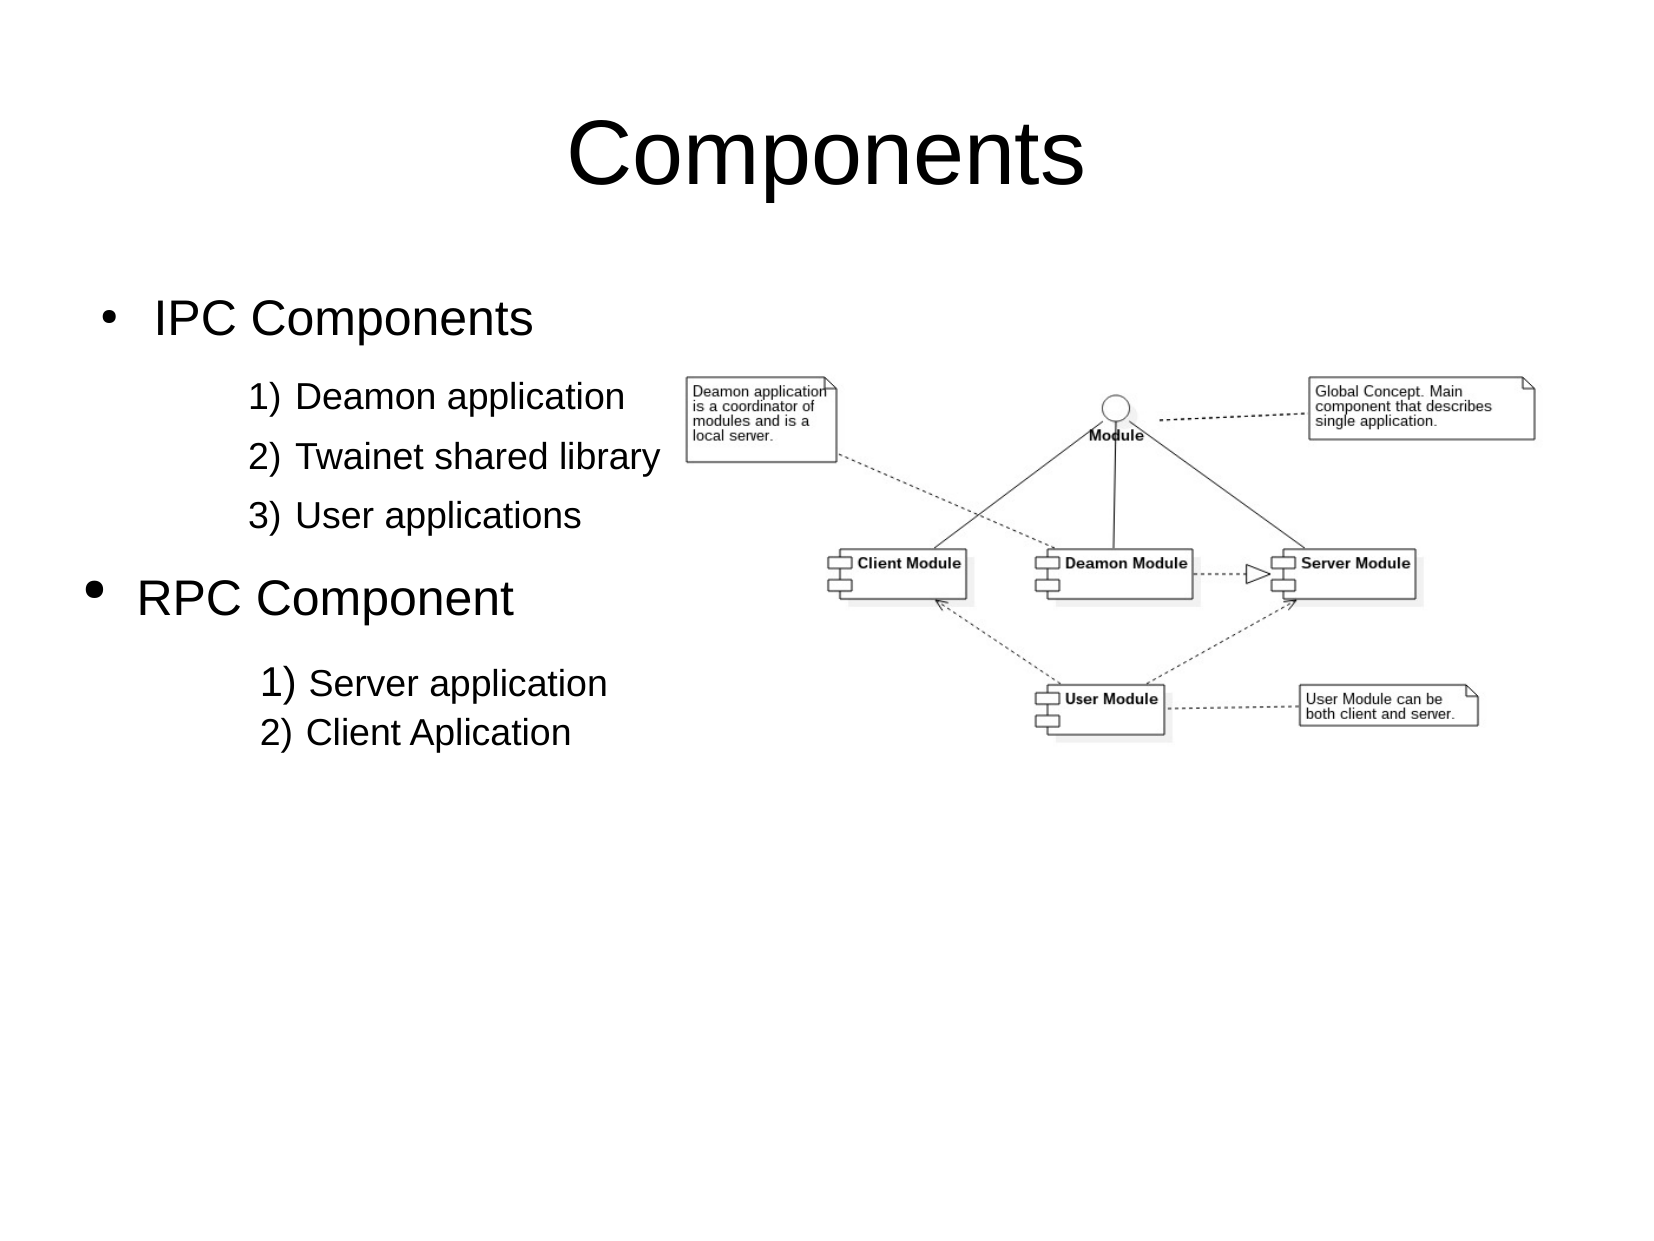

# Components
IPC Components
Deamon application
Twainet shared library
User applications
 RPC Component
 Server application
 Client Aplication